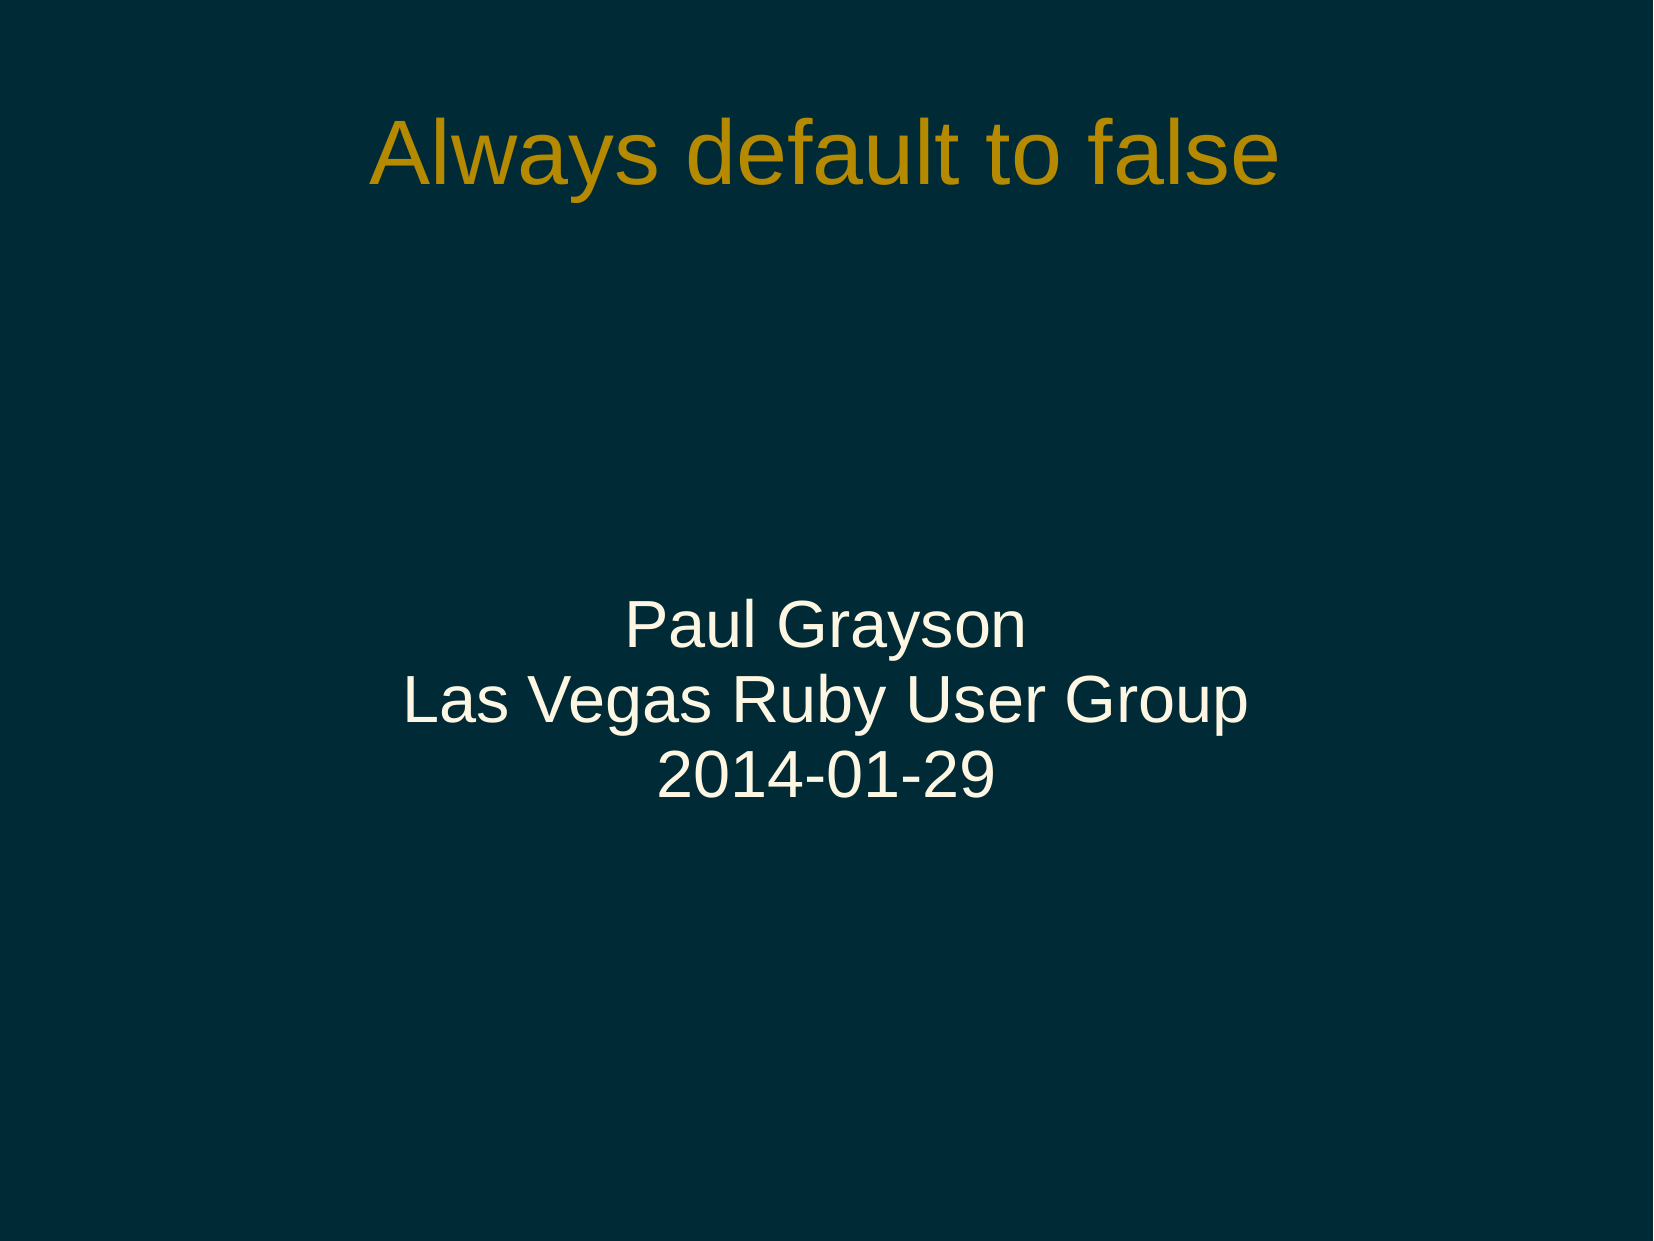

# Always default to false
Paul Grayson
Las Vegas Ruby User Group
2014-01-29